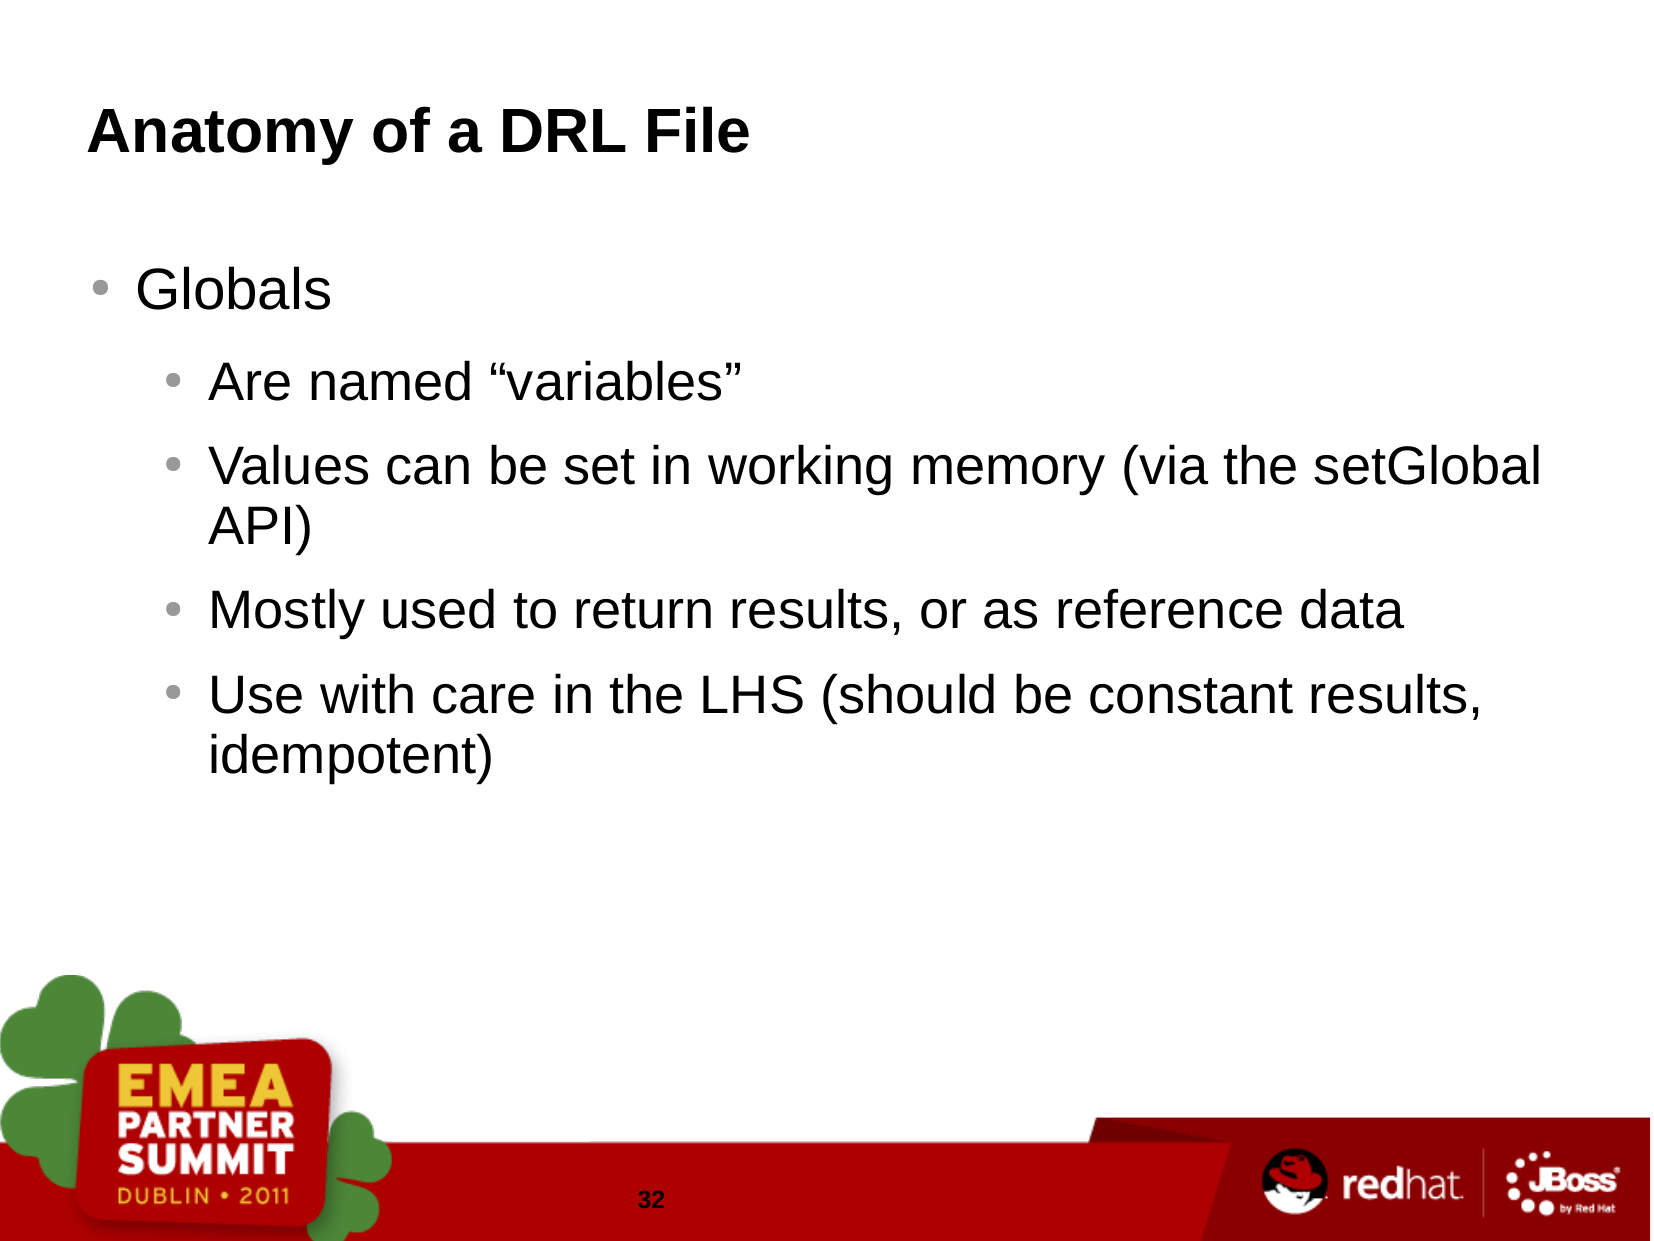

# Anatomy of a DRL File
Globals
Are named “variables”
Values can be set in working memory (via the setGlobal API)
Mostly used to return results, or as reference data
Use with care in the LHS (should be constant results, idempotent)